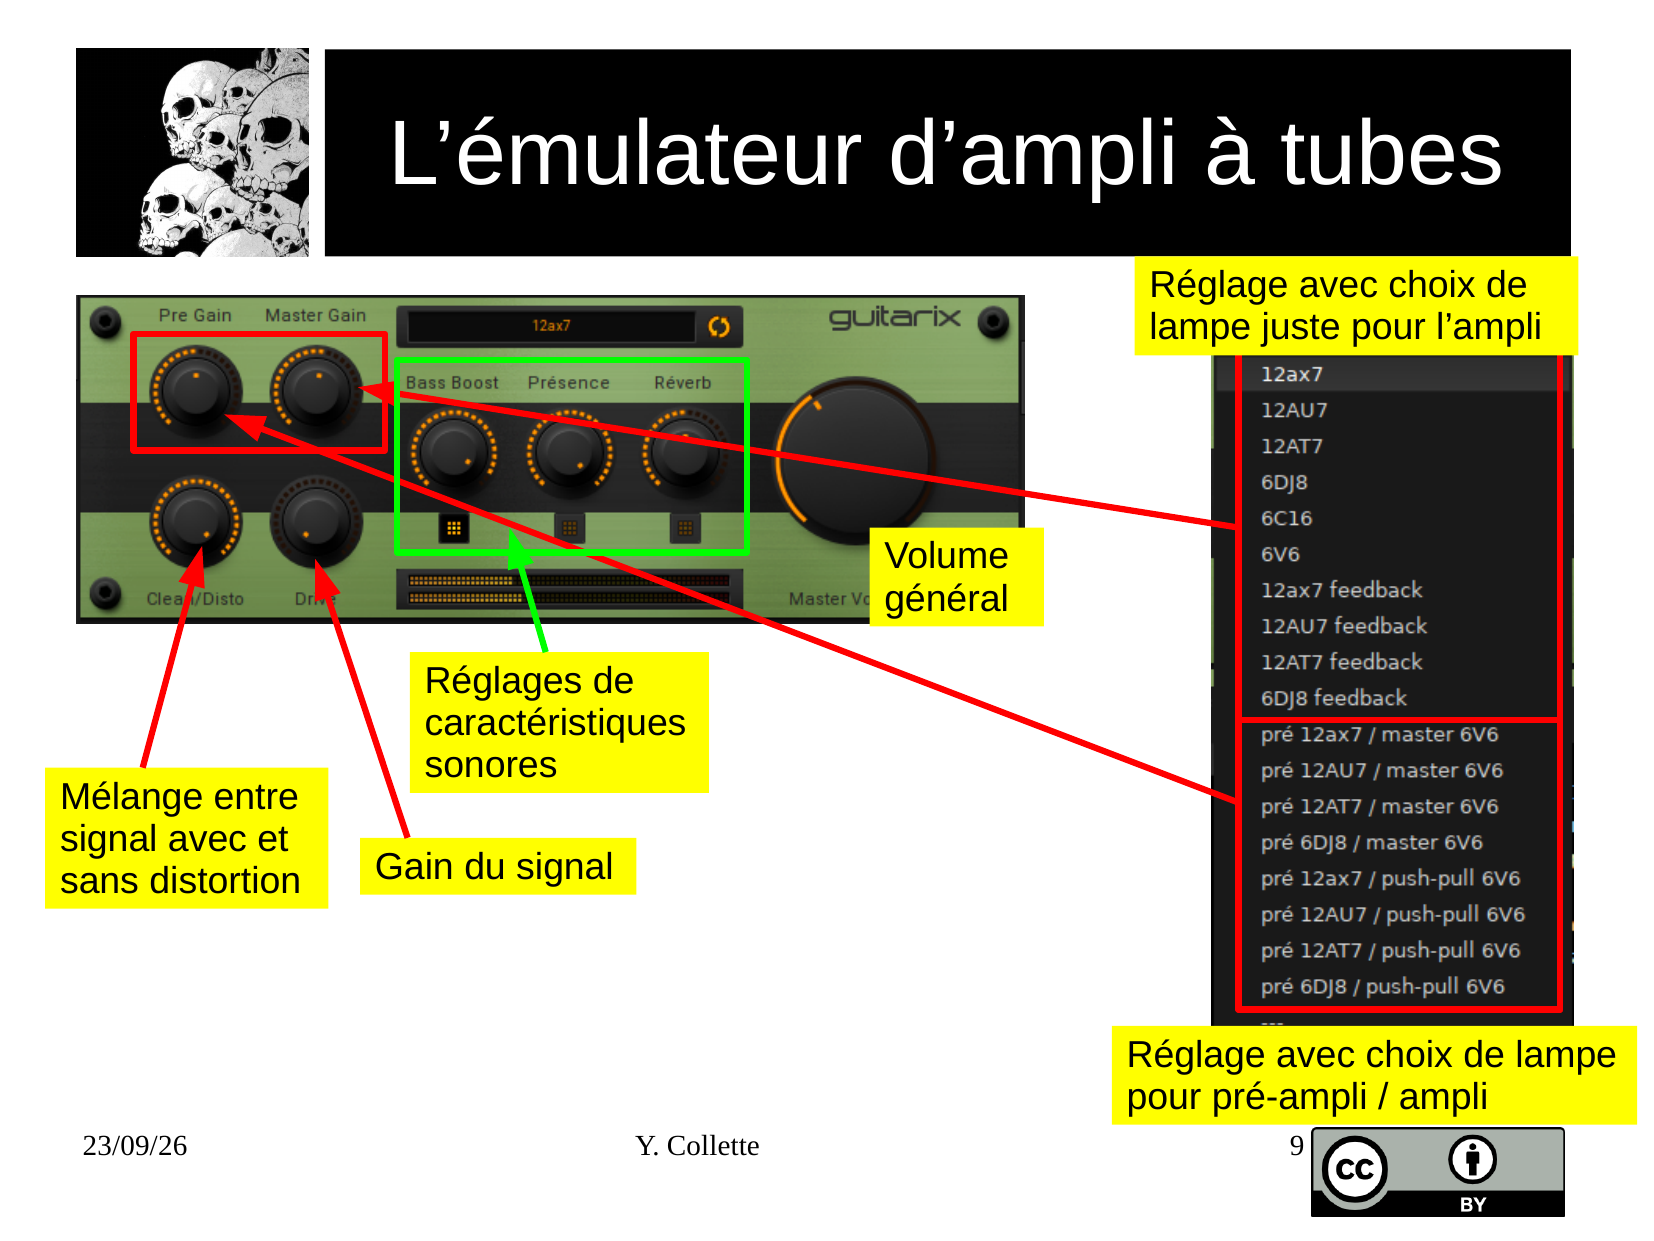

# L’émulateur d’ampli à tubes
Réglage avec choix de lampe juste pour l’ampli
Volume général
Réglages de caractéristiques sonores
Mélange entre signal avec et sans distortion
Gain du signal
Réglage avec choix de lampe pour pré-ampli / ampli
Y. Collette
9